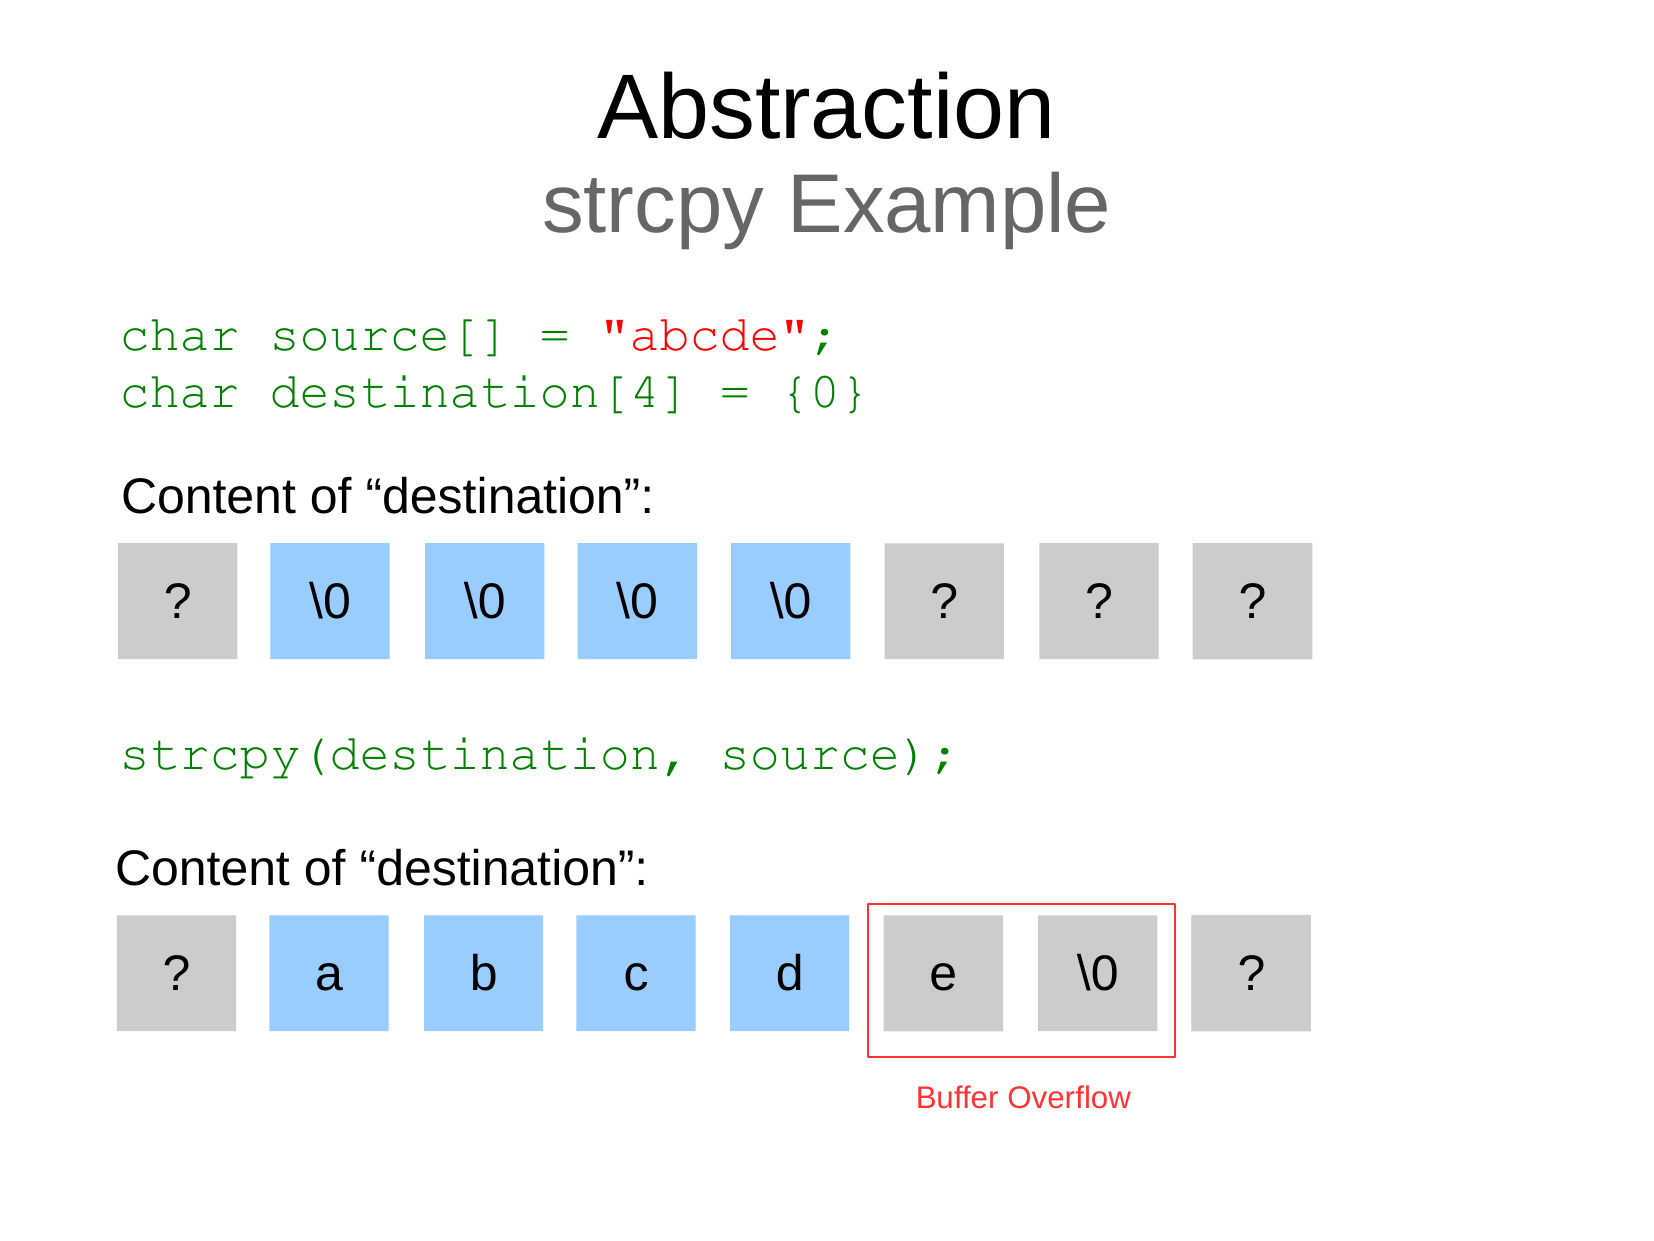

# Abstraction strcpy Example
char source[] = "abcde";
char destination[4] = {0}
Content of “destination”:
?
\0
\0
\0
\0
?
?
?
?
?
strcpy(destination, source);
Content of “destination”:
?
a
b
c
d
\0
?
?
?
e
Buffer Overflow